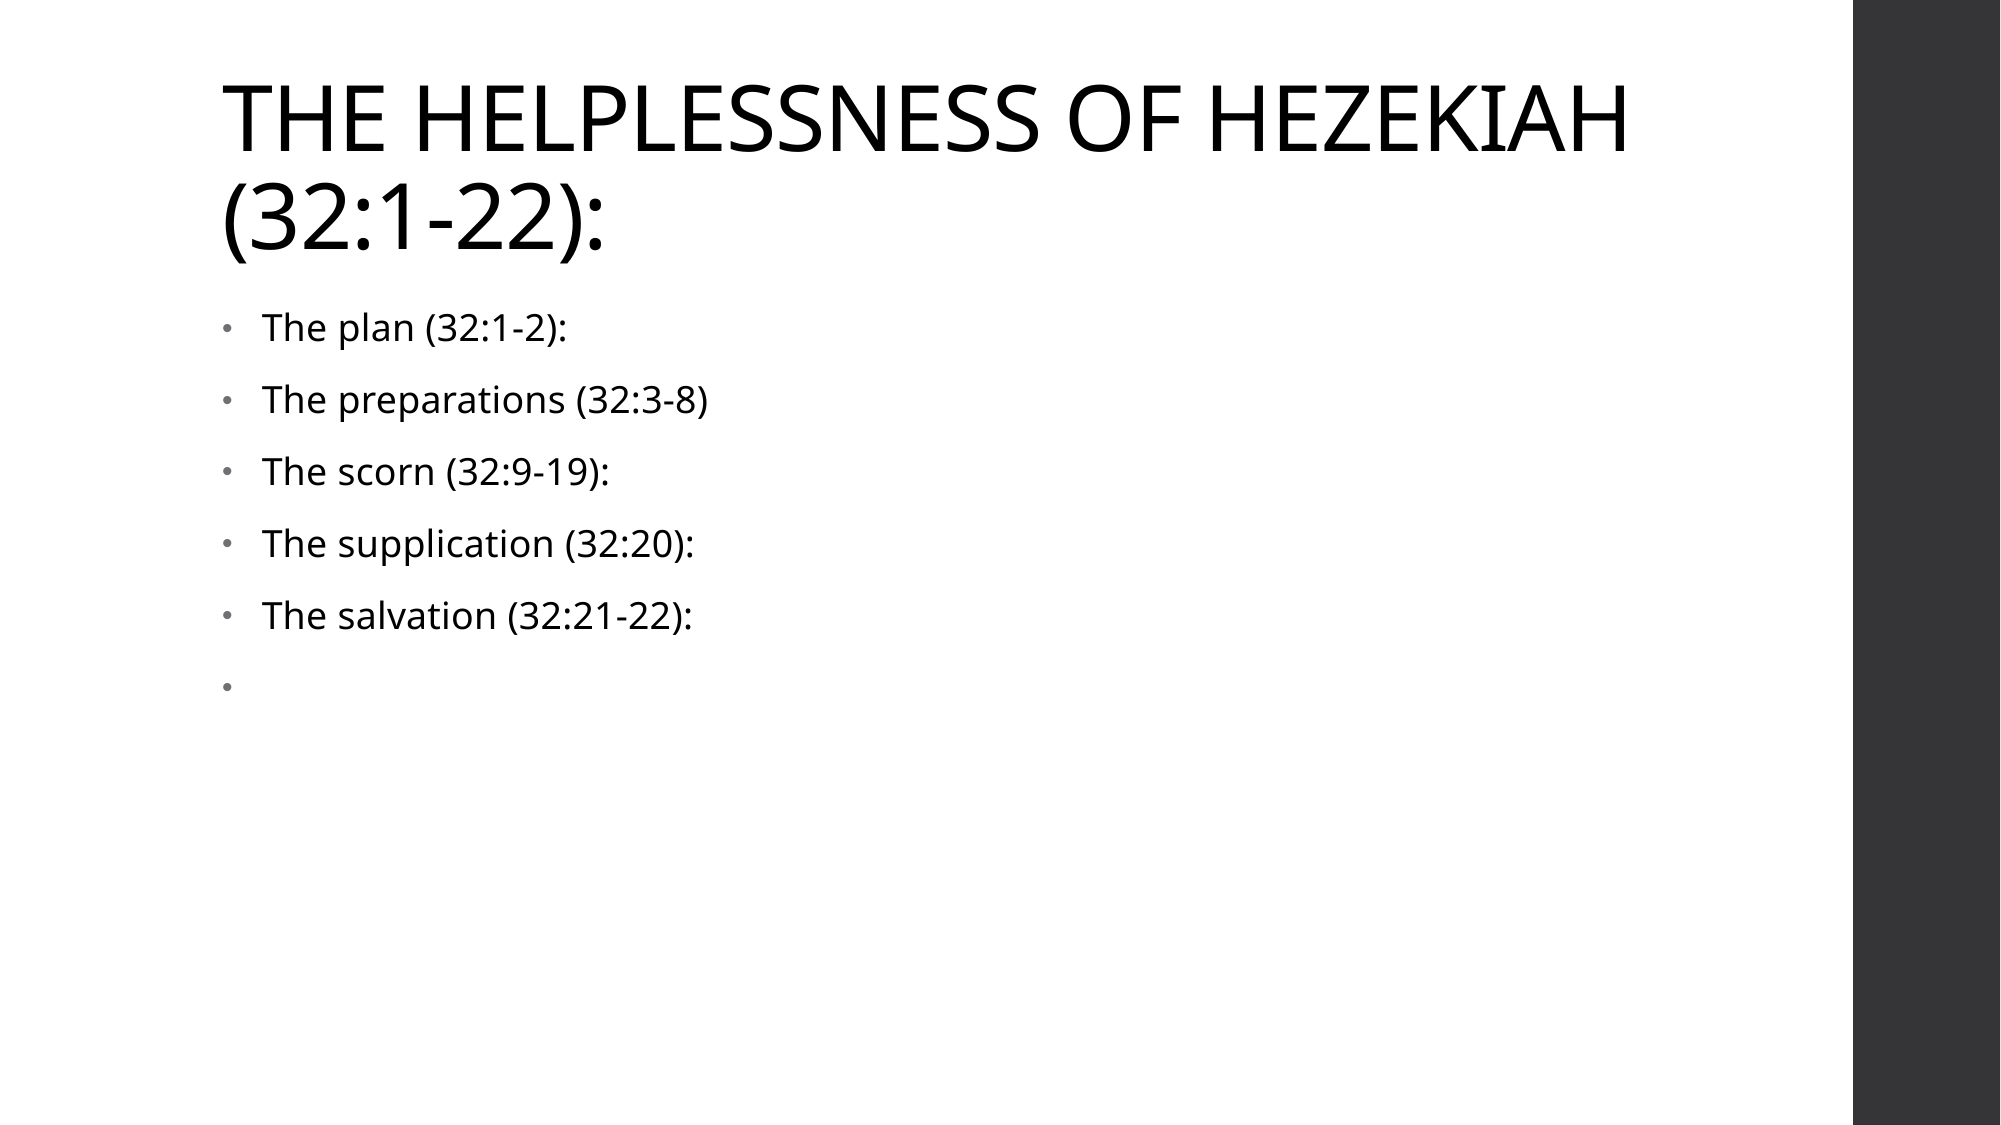

# THE HELPLESSNESS OF HEZEKIAH (32:1-22):
 The plan (32:1-2):
 The preparations (32:3-8)
 The scorn (32:9-19):
 The supplication (32:20):
 The salvation (32:21-22):